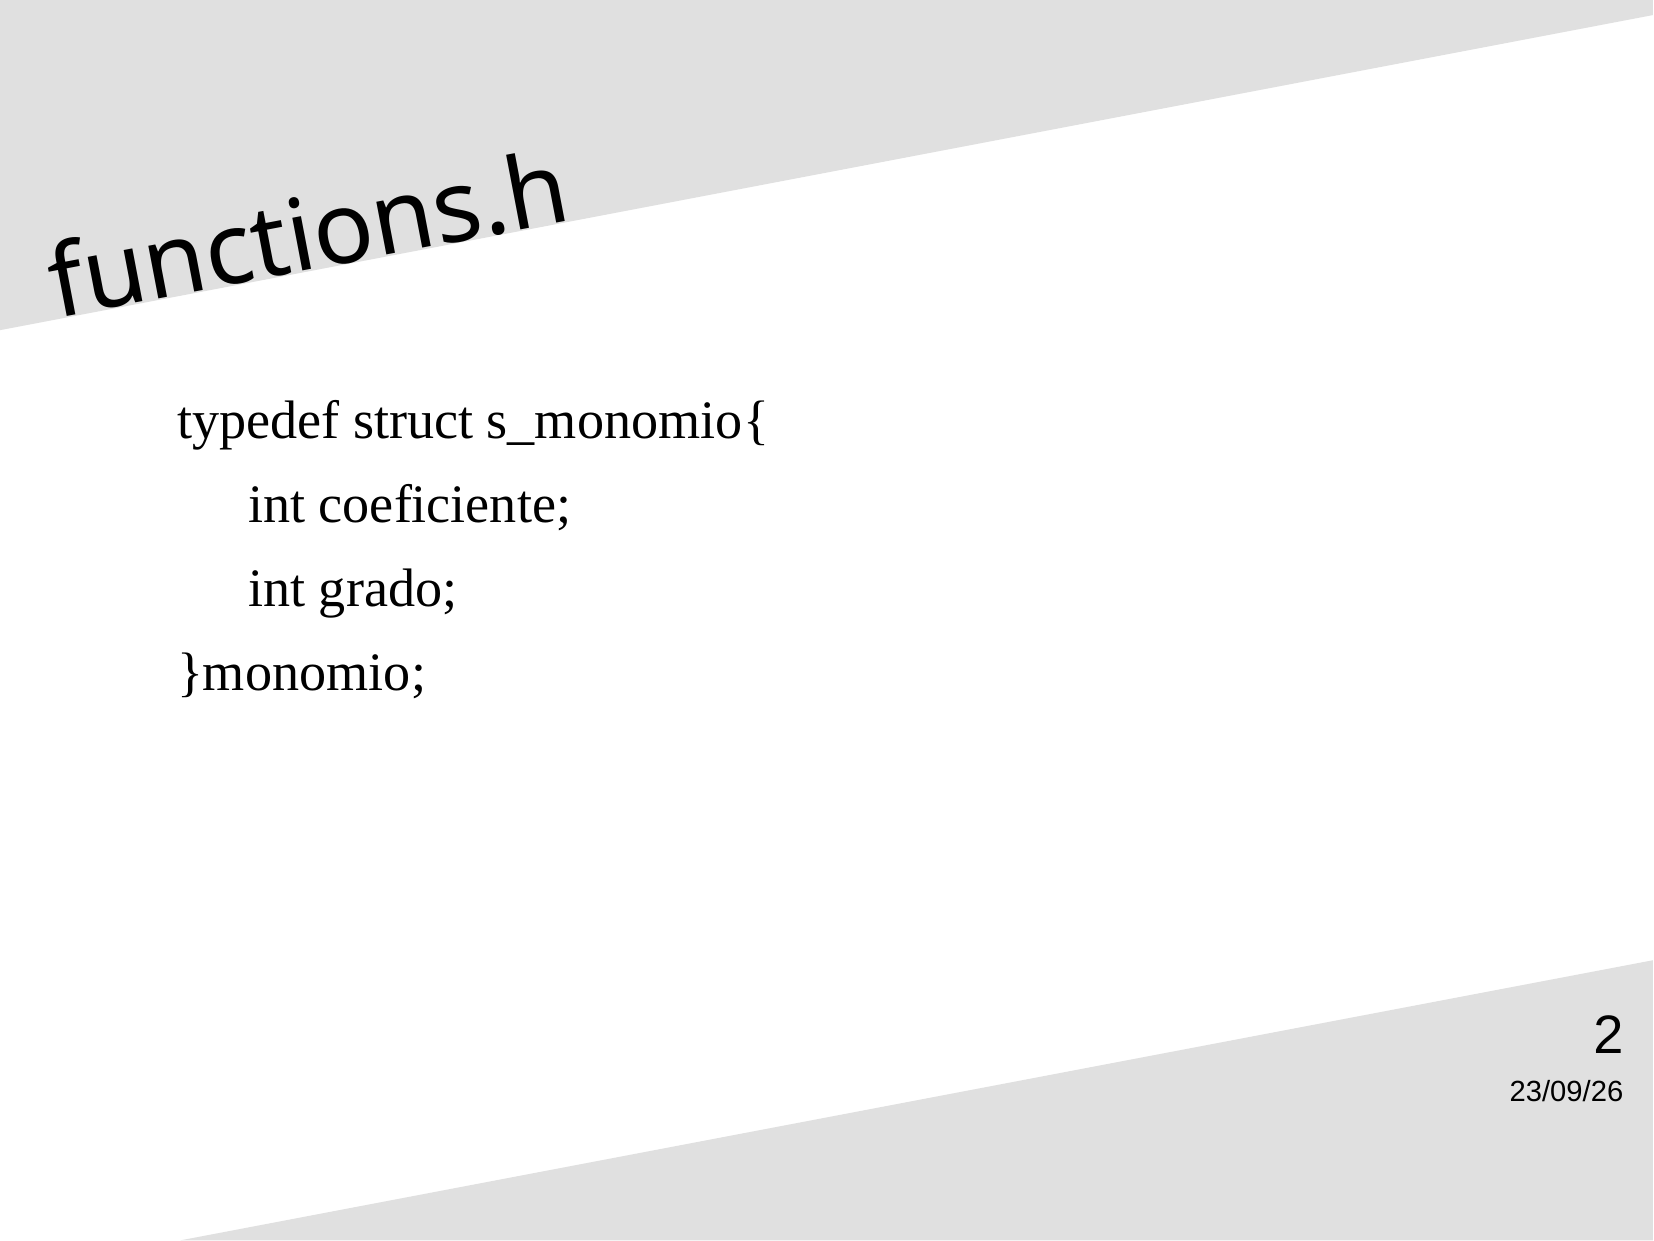

# functions.h
typedef struct s_monomio{
int coeficiente;
int grado;
}monomio;
2